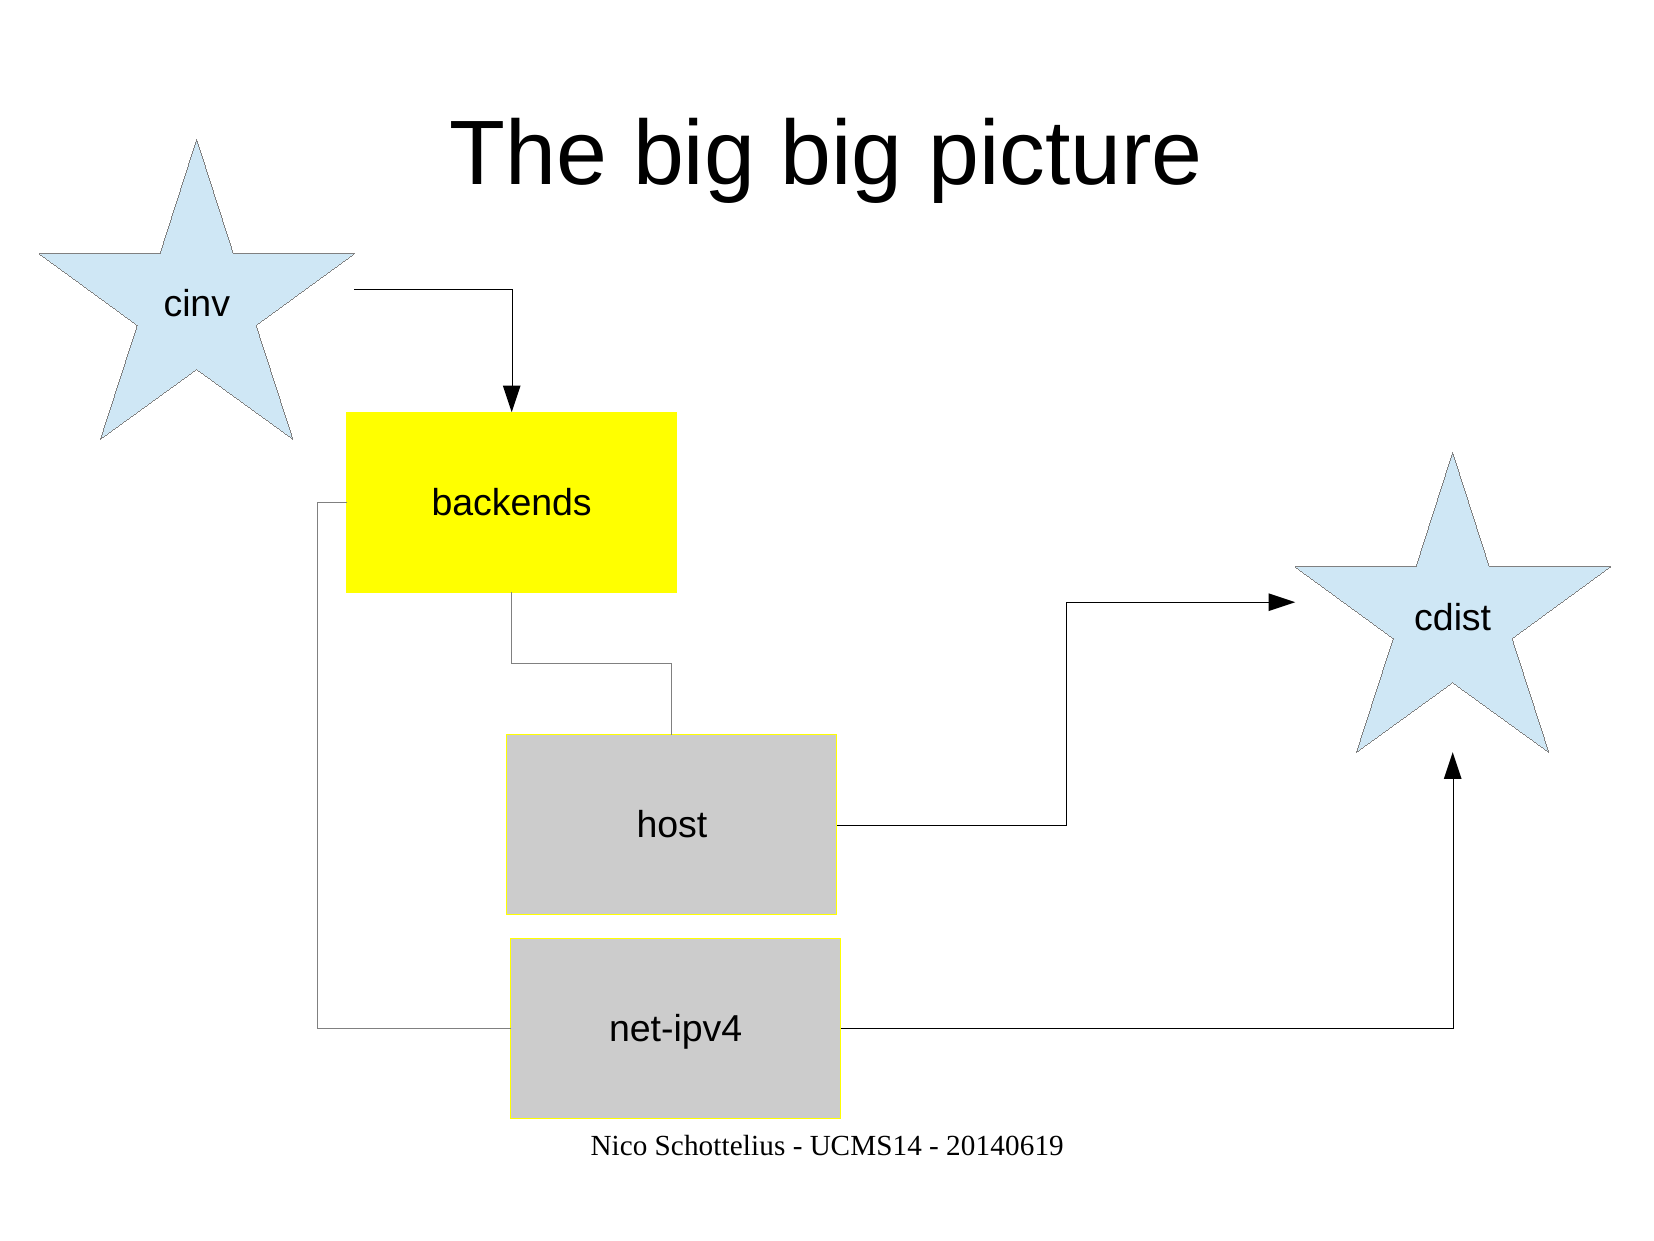

# The big big picture
cinv
backends
cdist
host
net-ipv4
Nico Schottelius - UCMS14 - 20140619